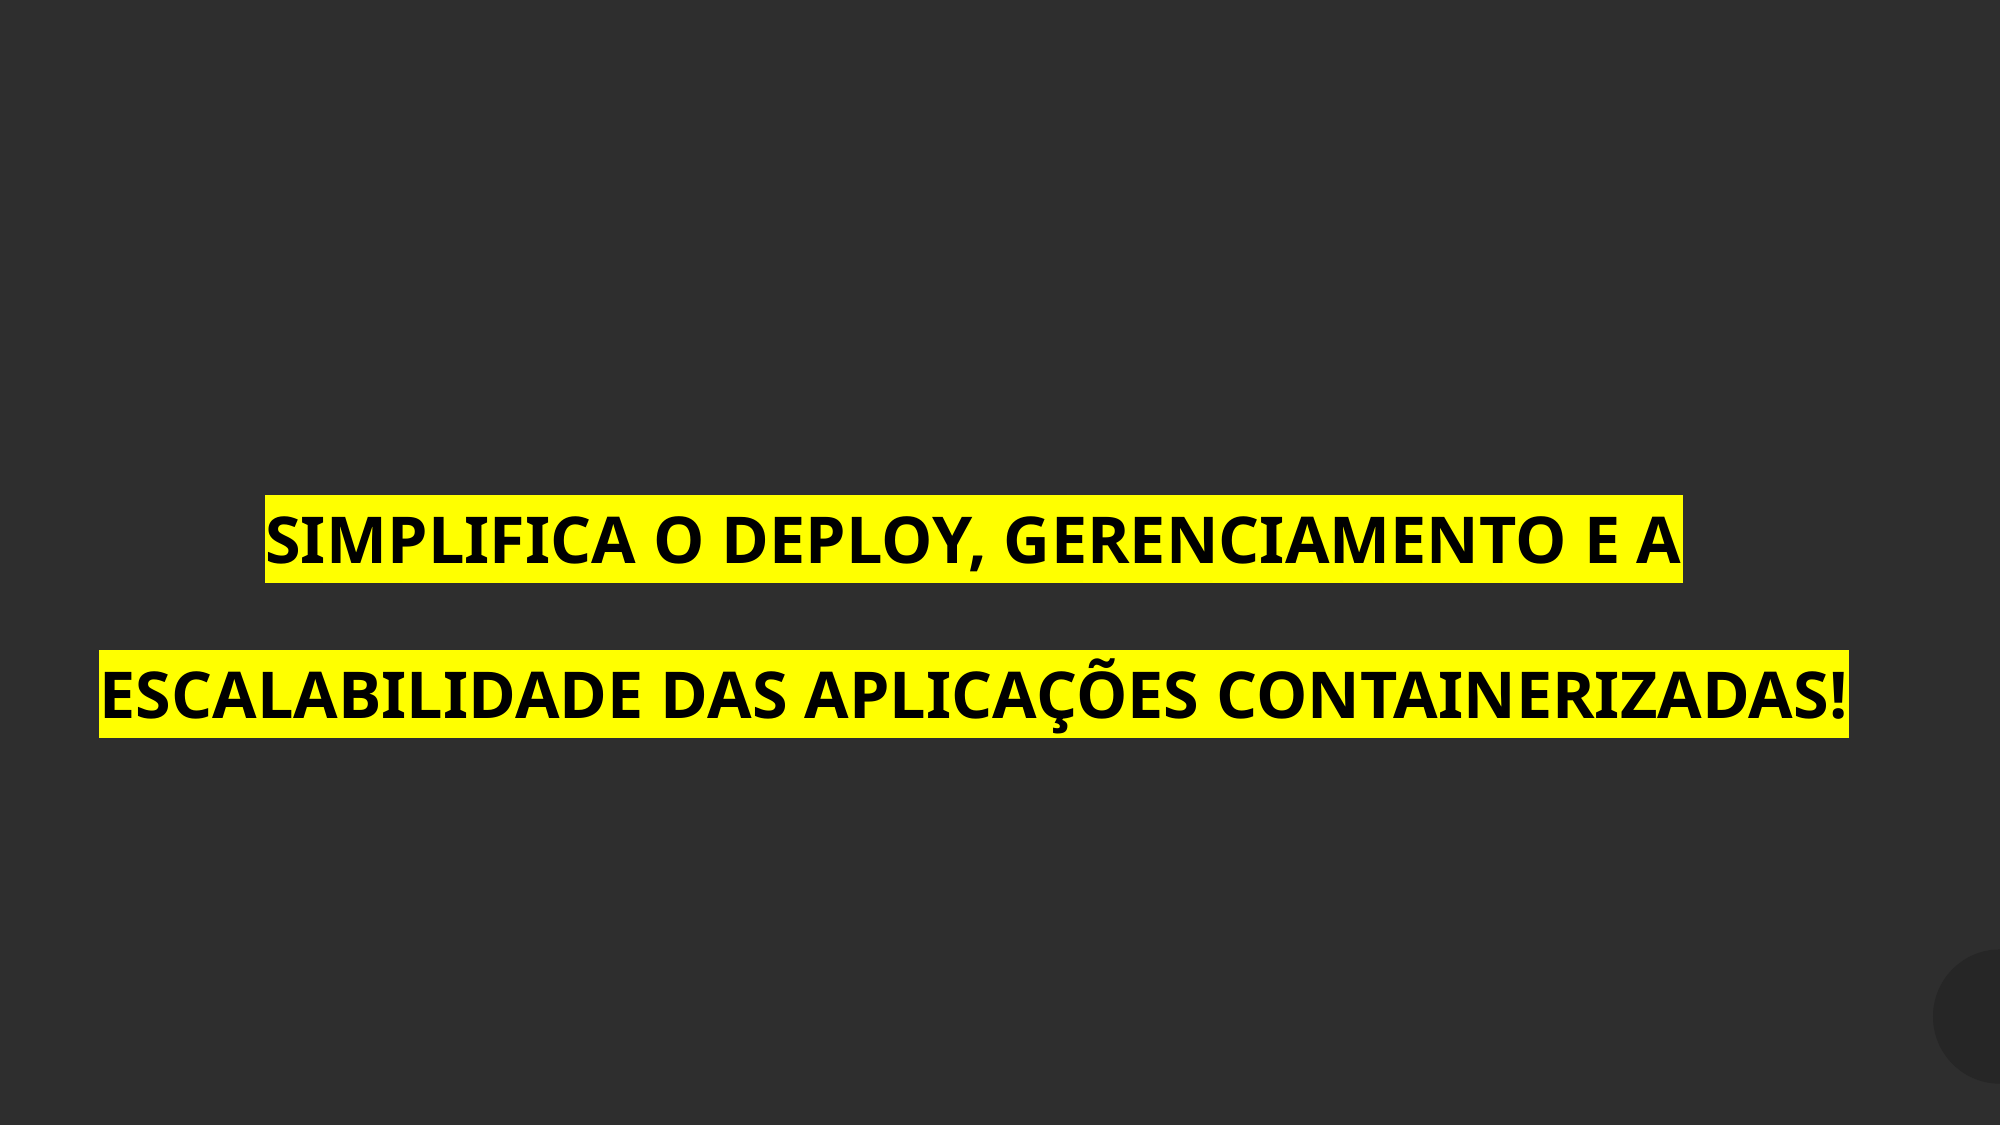

# SIMPLIFICA O DEPLOY, GERENCIAMENTO E A ESCALABILIDADE DAS APLICAÇÕES CONTAINERIZADAS!